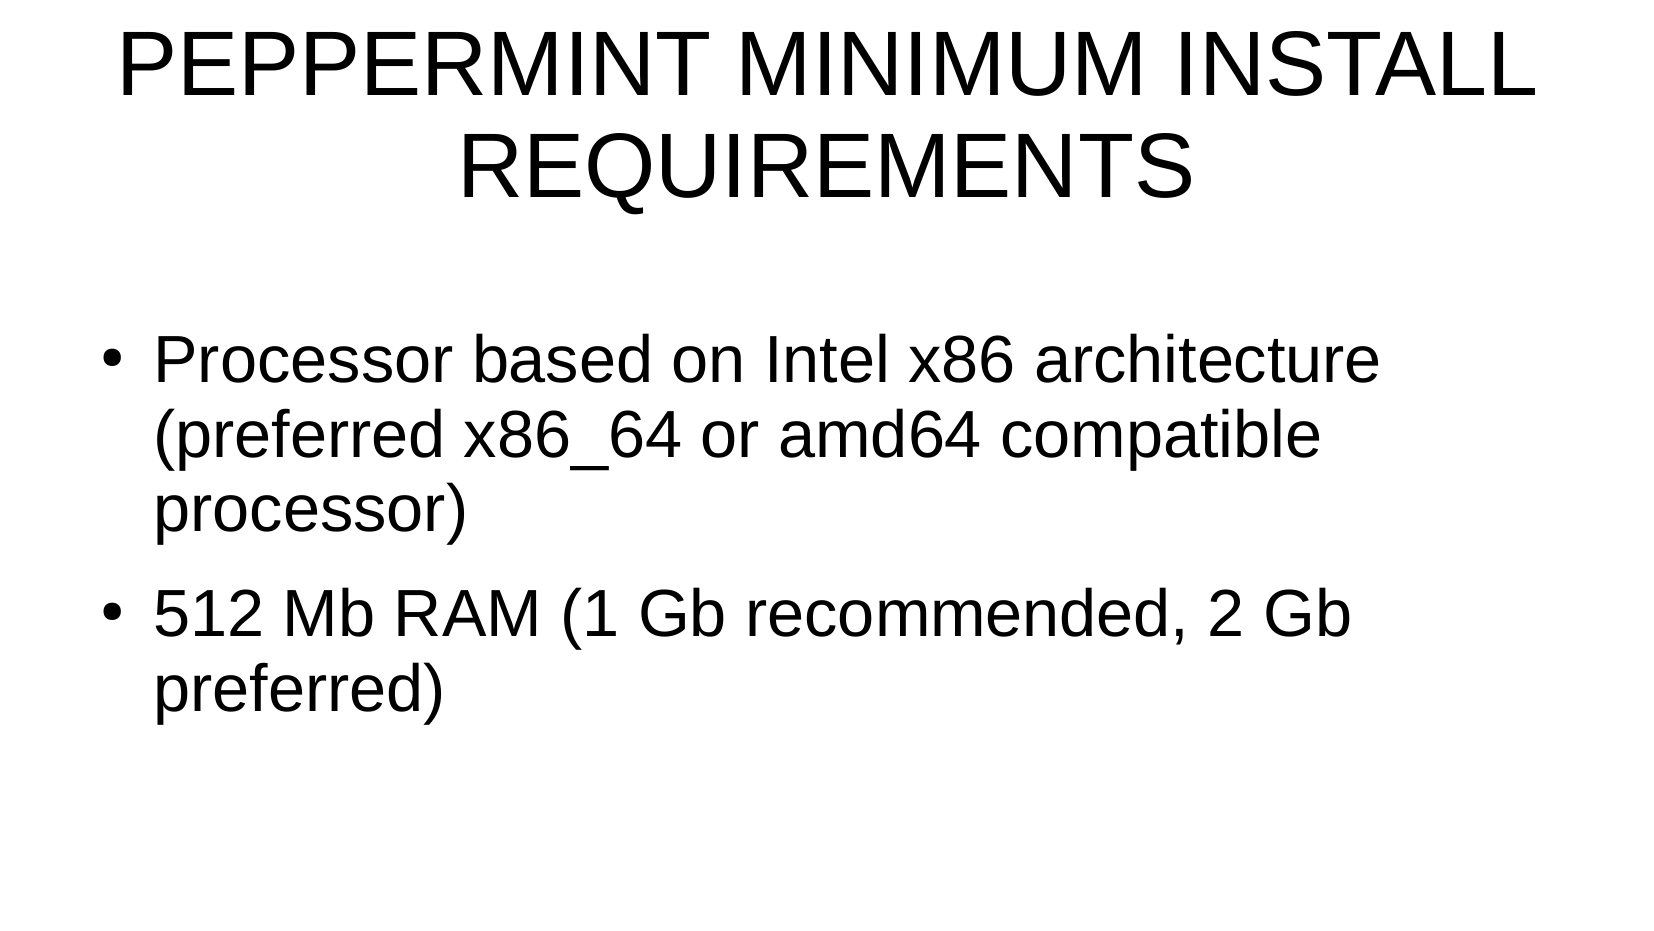

# PEPPERMINT MINIMUM INSTALL REQUIREMENTS
Processor based on Intel x86 architecture (preferred x86_64 or amd64 compatible processor)
512 Mb RAM (1 Gb recommended, 2 Gb preferred)